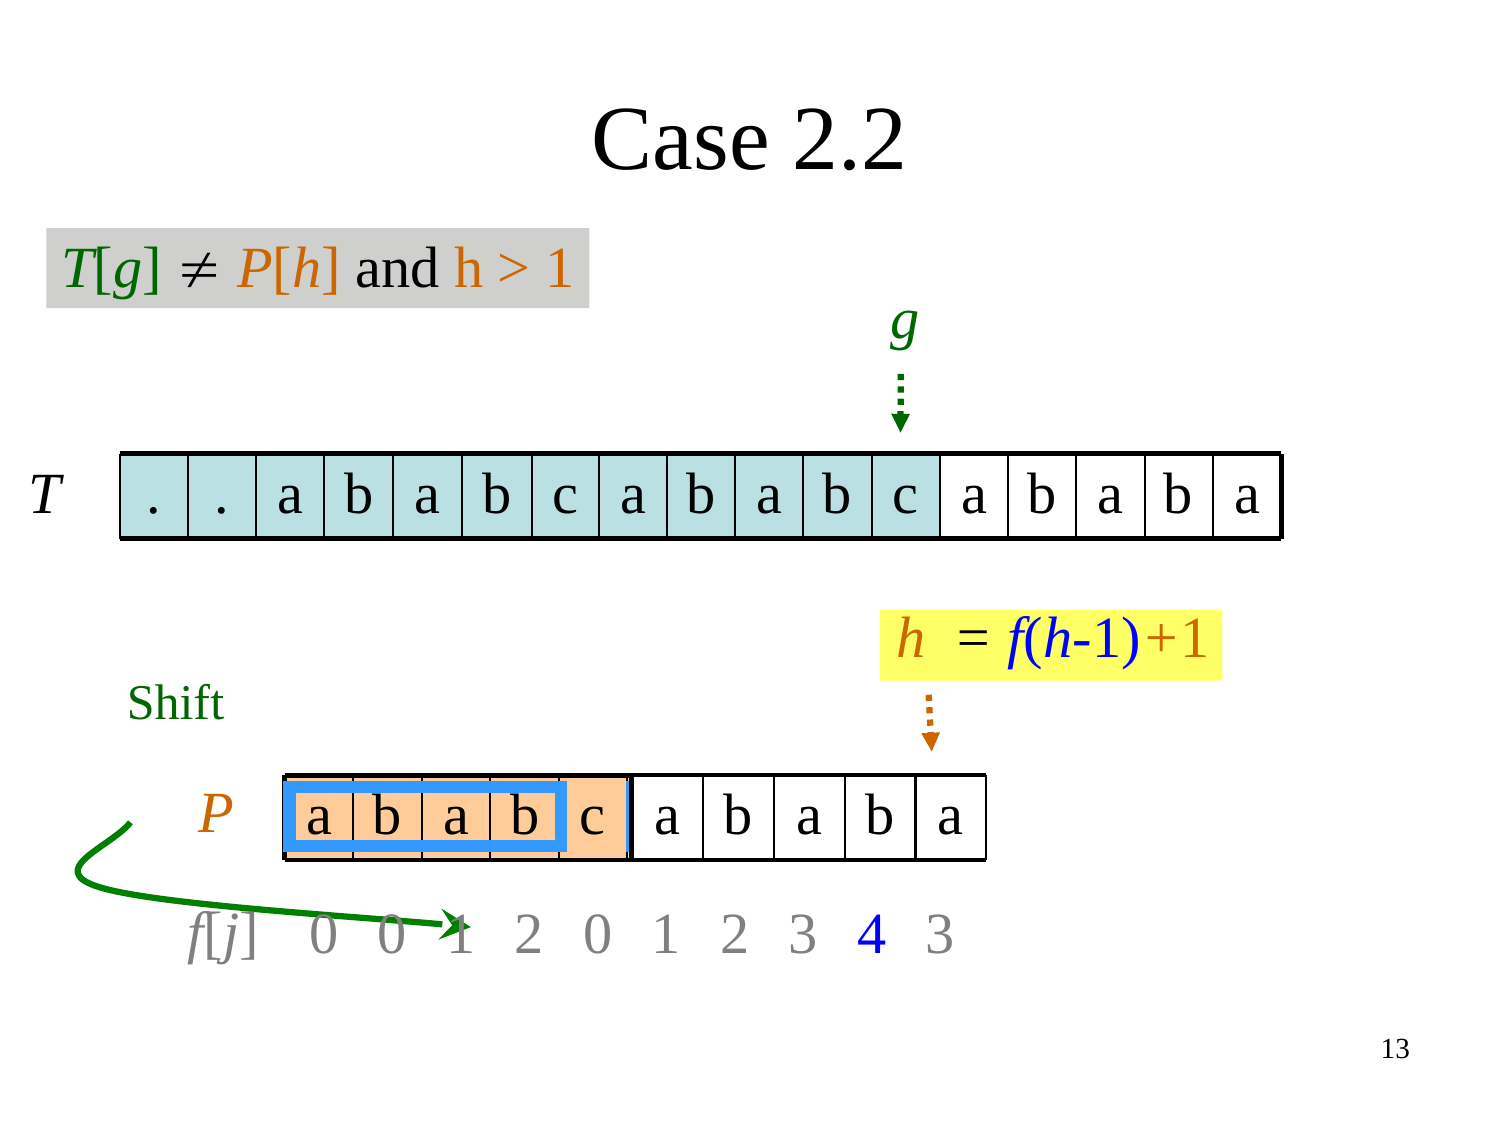

# Case 2.2
T[g]  P[h] and h > 1
g
T
.
.
a
b
a
b
c
a
b
a
b
c
a
b
a
b
a
h
= f(h-1)+1
Shift
P
f[j]
a
b
a
b
a
a
b
a
b
c
a
b
a
b
a
0
0
1
2
0
1
2
3
4
3
13